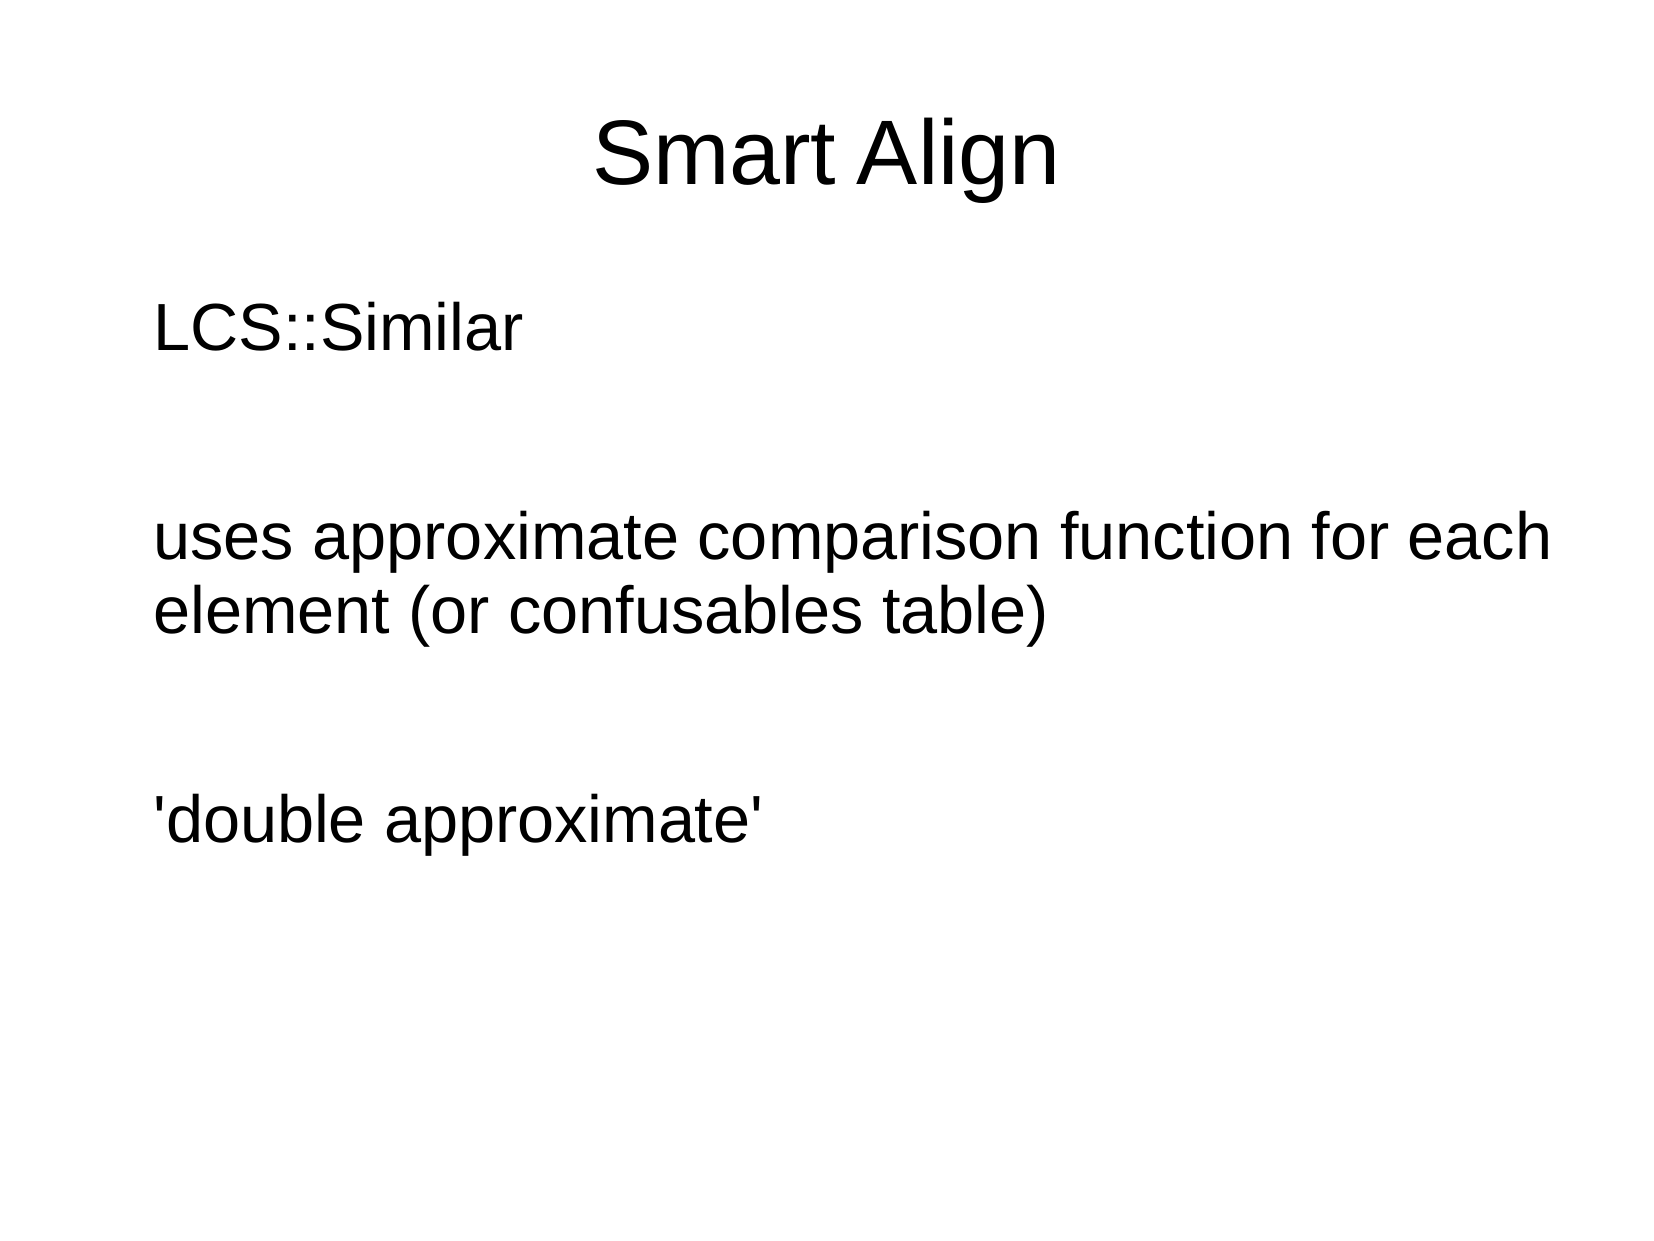

# Smart Align
LCS::Similar
uses approximate comparison function for each element (or confusables table)
'double approximate'